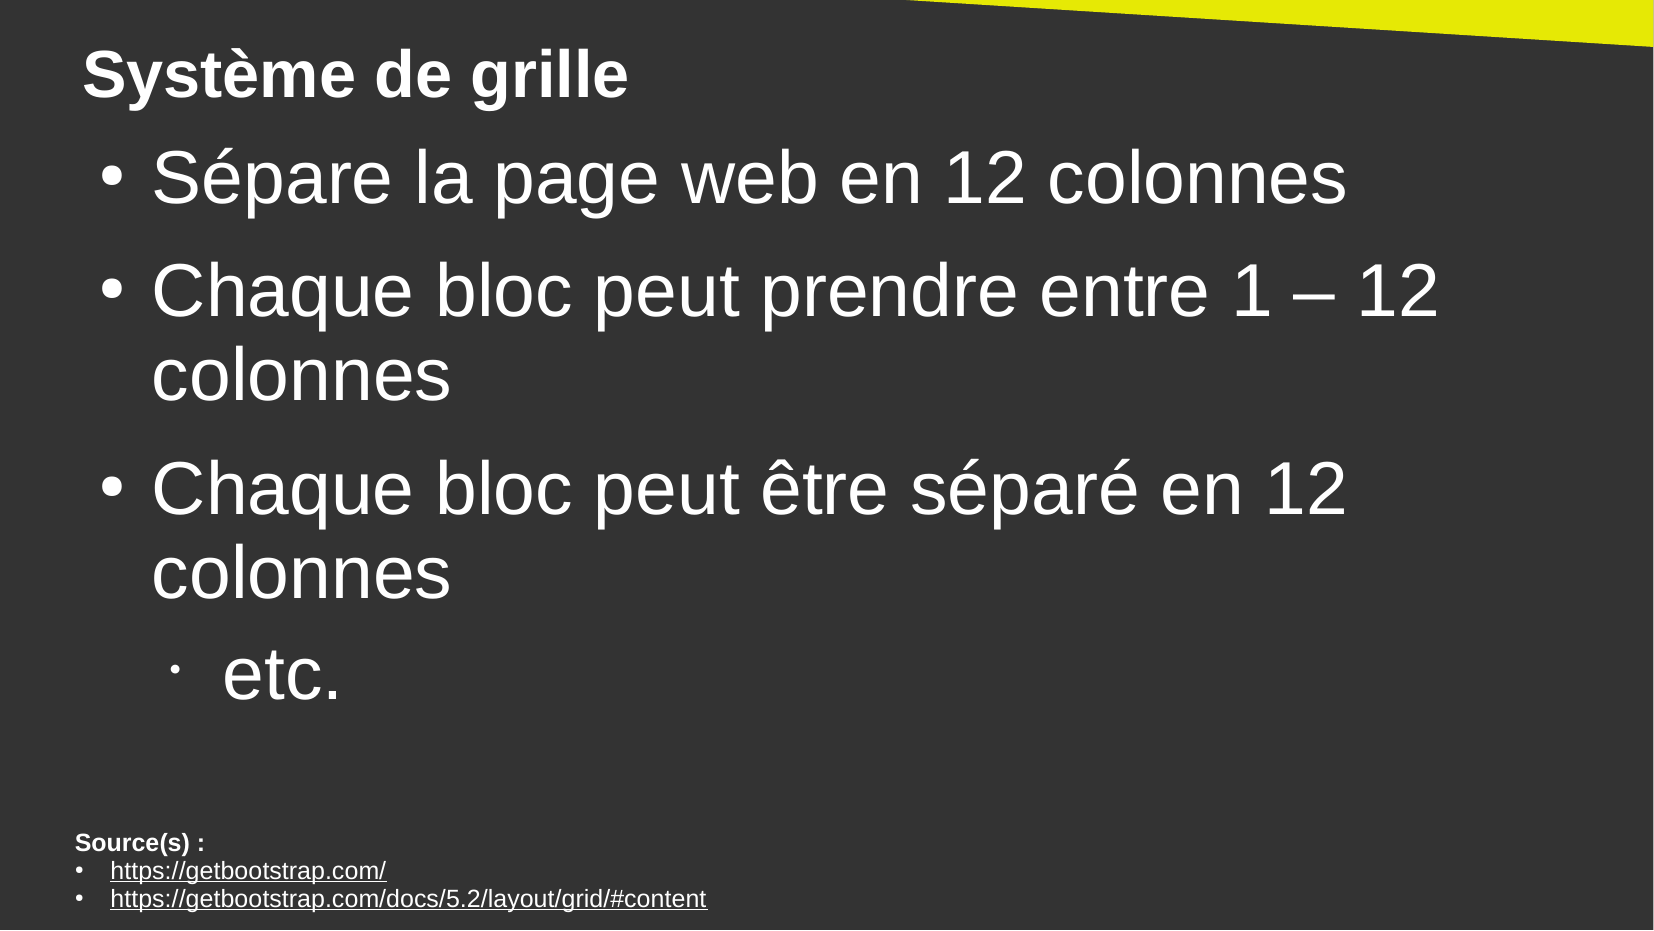

# Système de grille
Sépare la page web en 12 colonnes
Chaque bloc peut prendre entre 1 – 12 colonnes
Chaque bloc peut être séparé en 12 colonnes
etc.
Source(s) :
https://getbootstrap.com/
https://getbootstrap.com/docs/5.2/layout/grid/#content